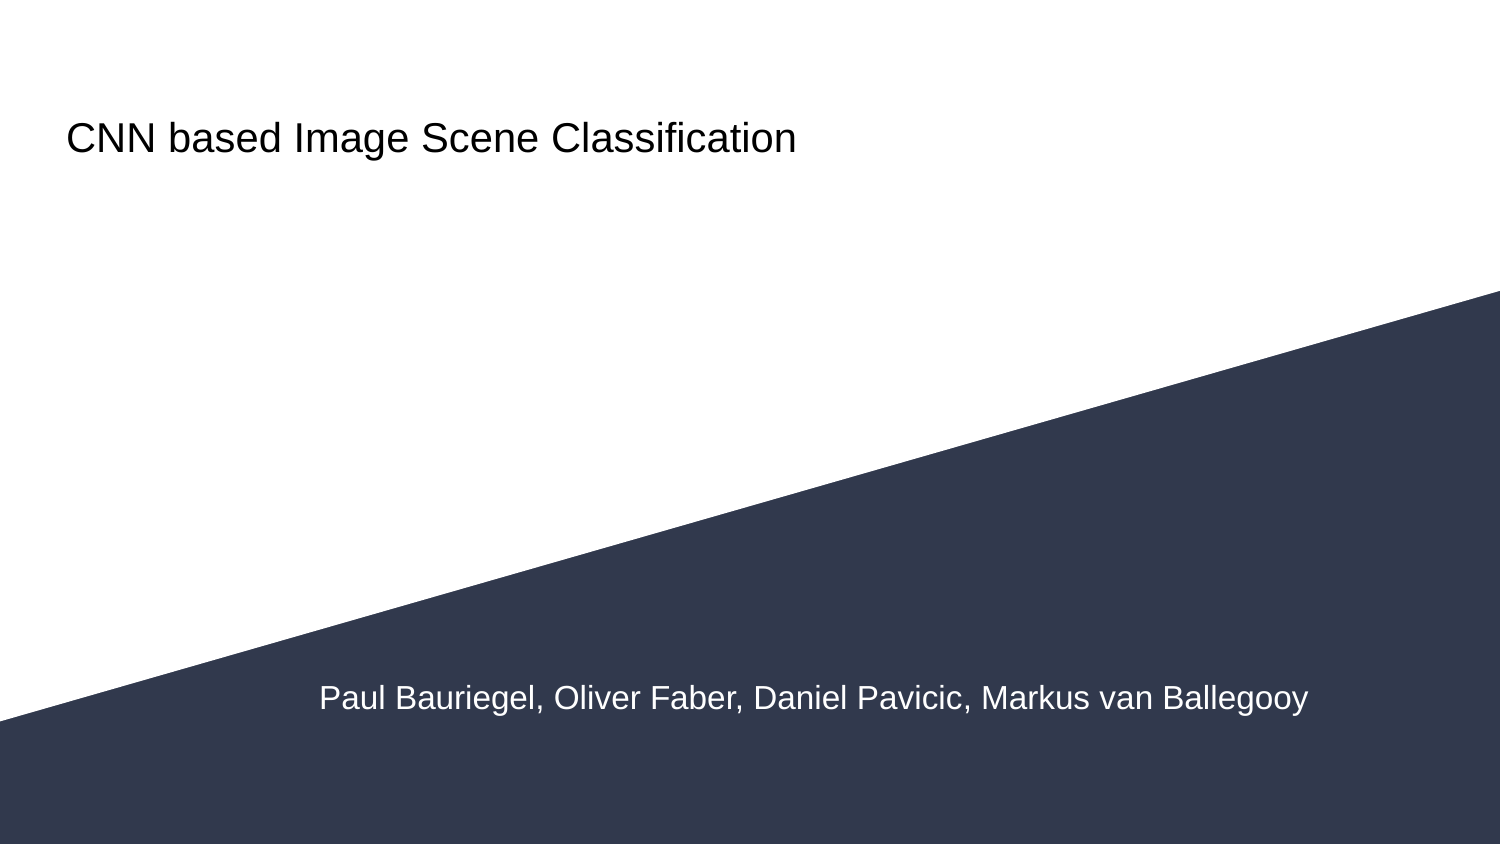

# CNN based Image Scene Classification
Paul Bauriegel, Oliver Faber, Daniel Pavicic, Markus van Ballegooy